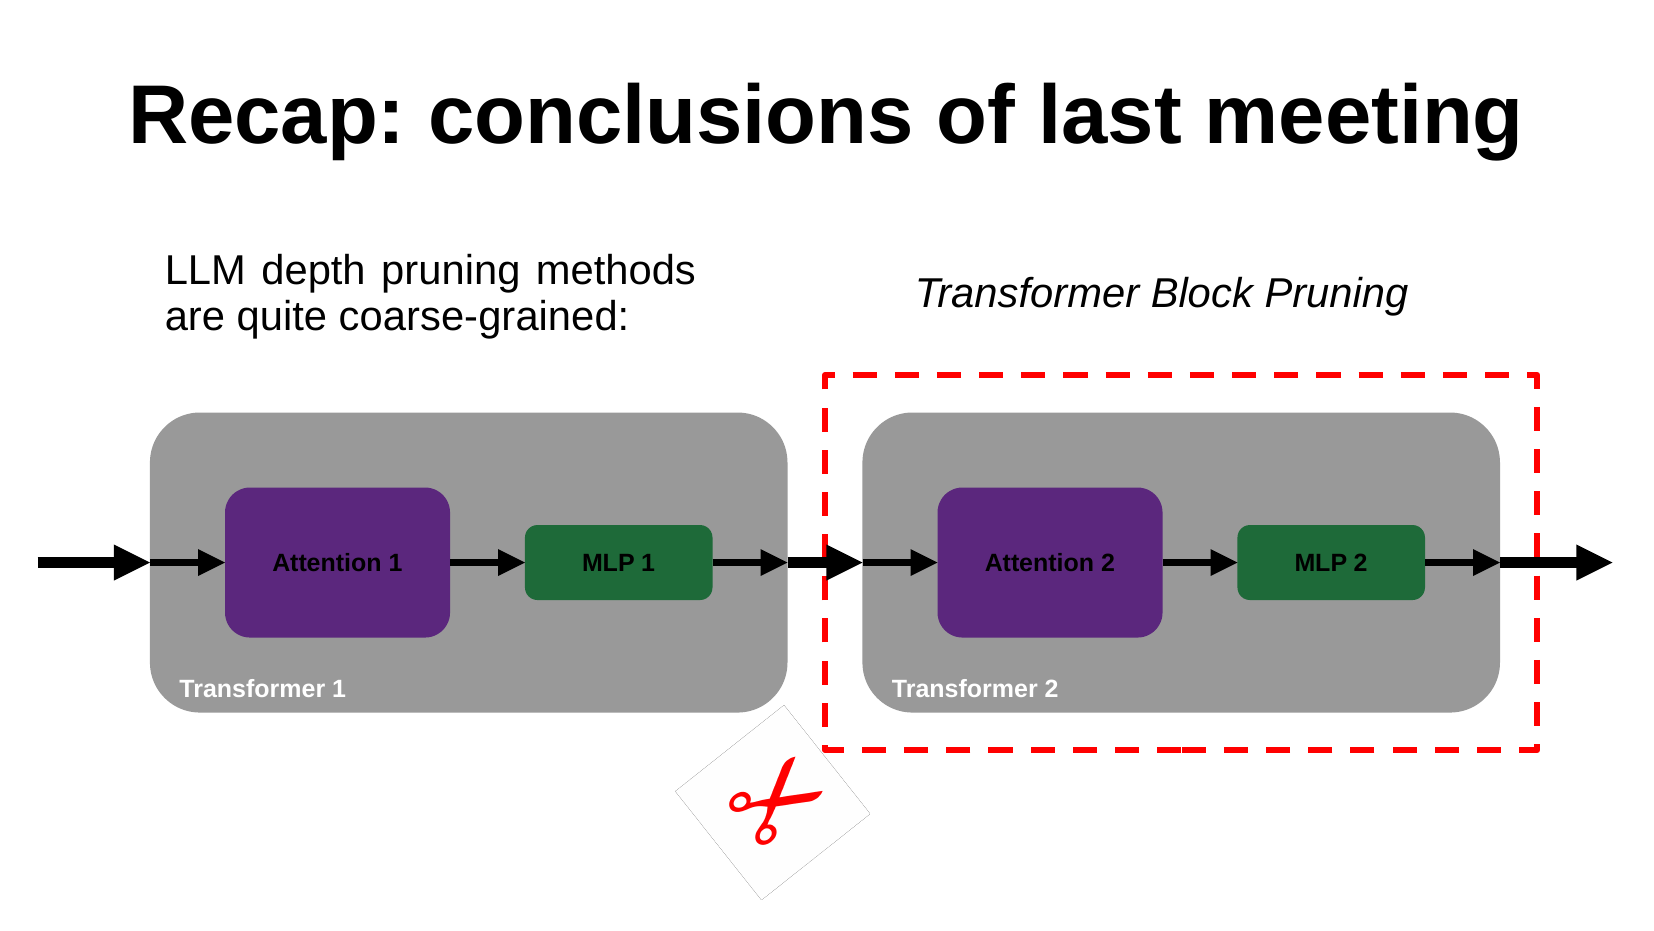

# Recap: conclusions of last meeting
LLM depth pruning methods are quite coarse-grained:
Transformer Block Pruning
Transformer 1
Transformer 2
Attention 1
Attention 2
MLP 1
MLP 2